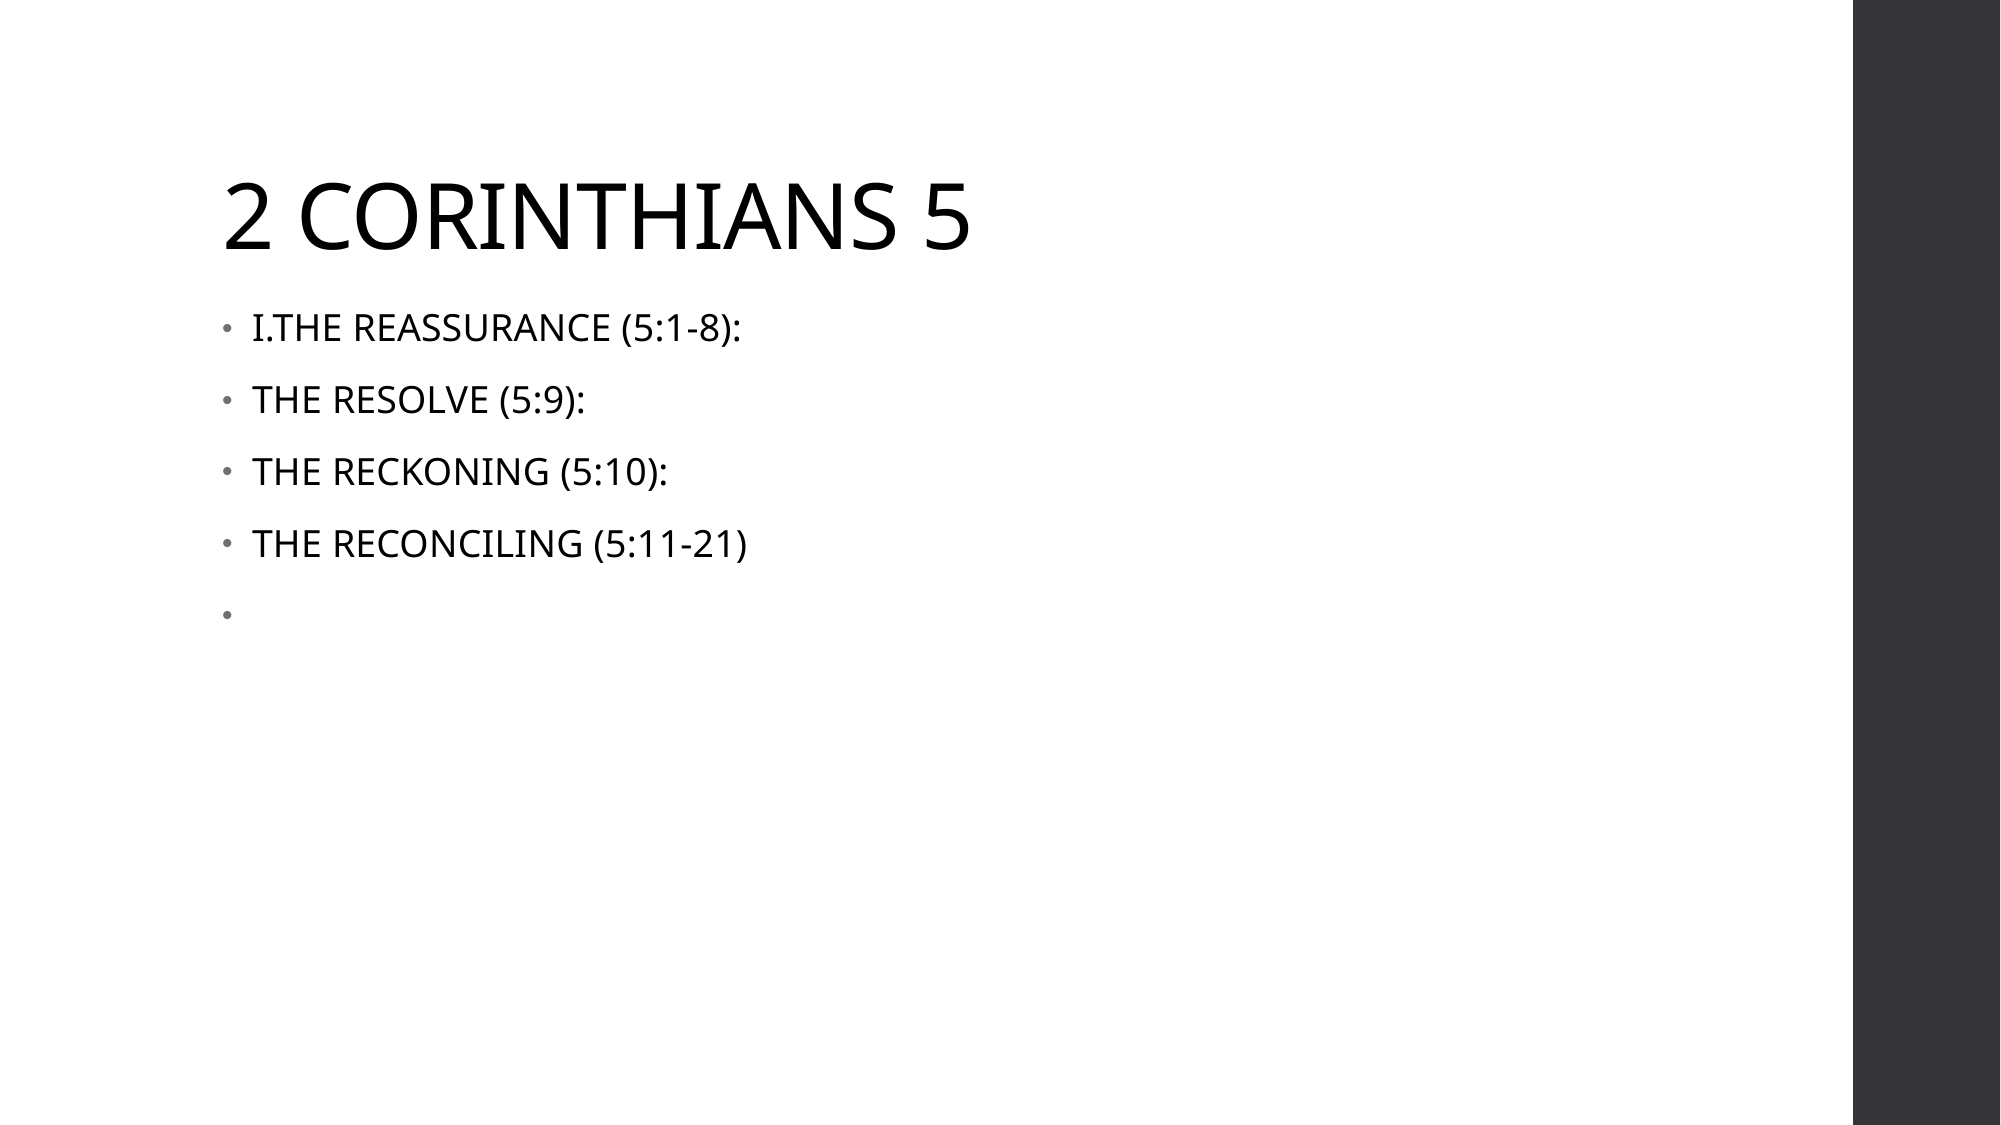

# 2 CORINTHIANS 5
I.THE REASSURANCE (5:1-8):
THE RESOLVE (5:9):
THE RECKONING (5:10):
THE RECONCILING (5:11-21)